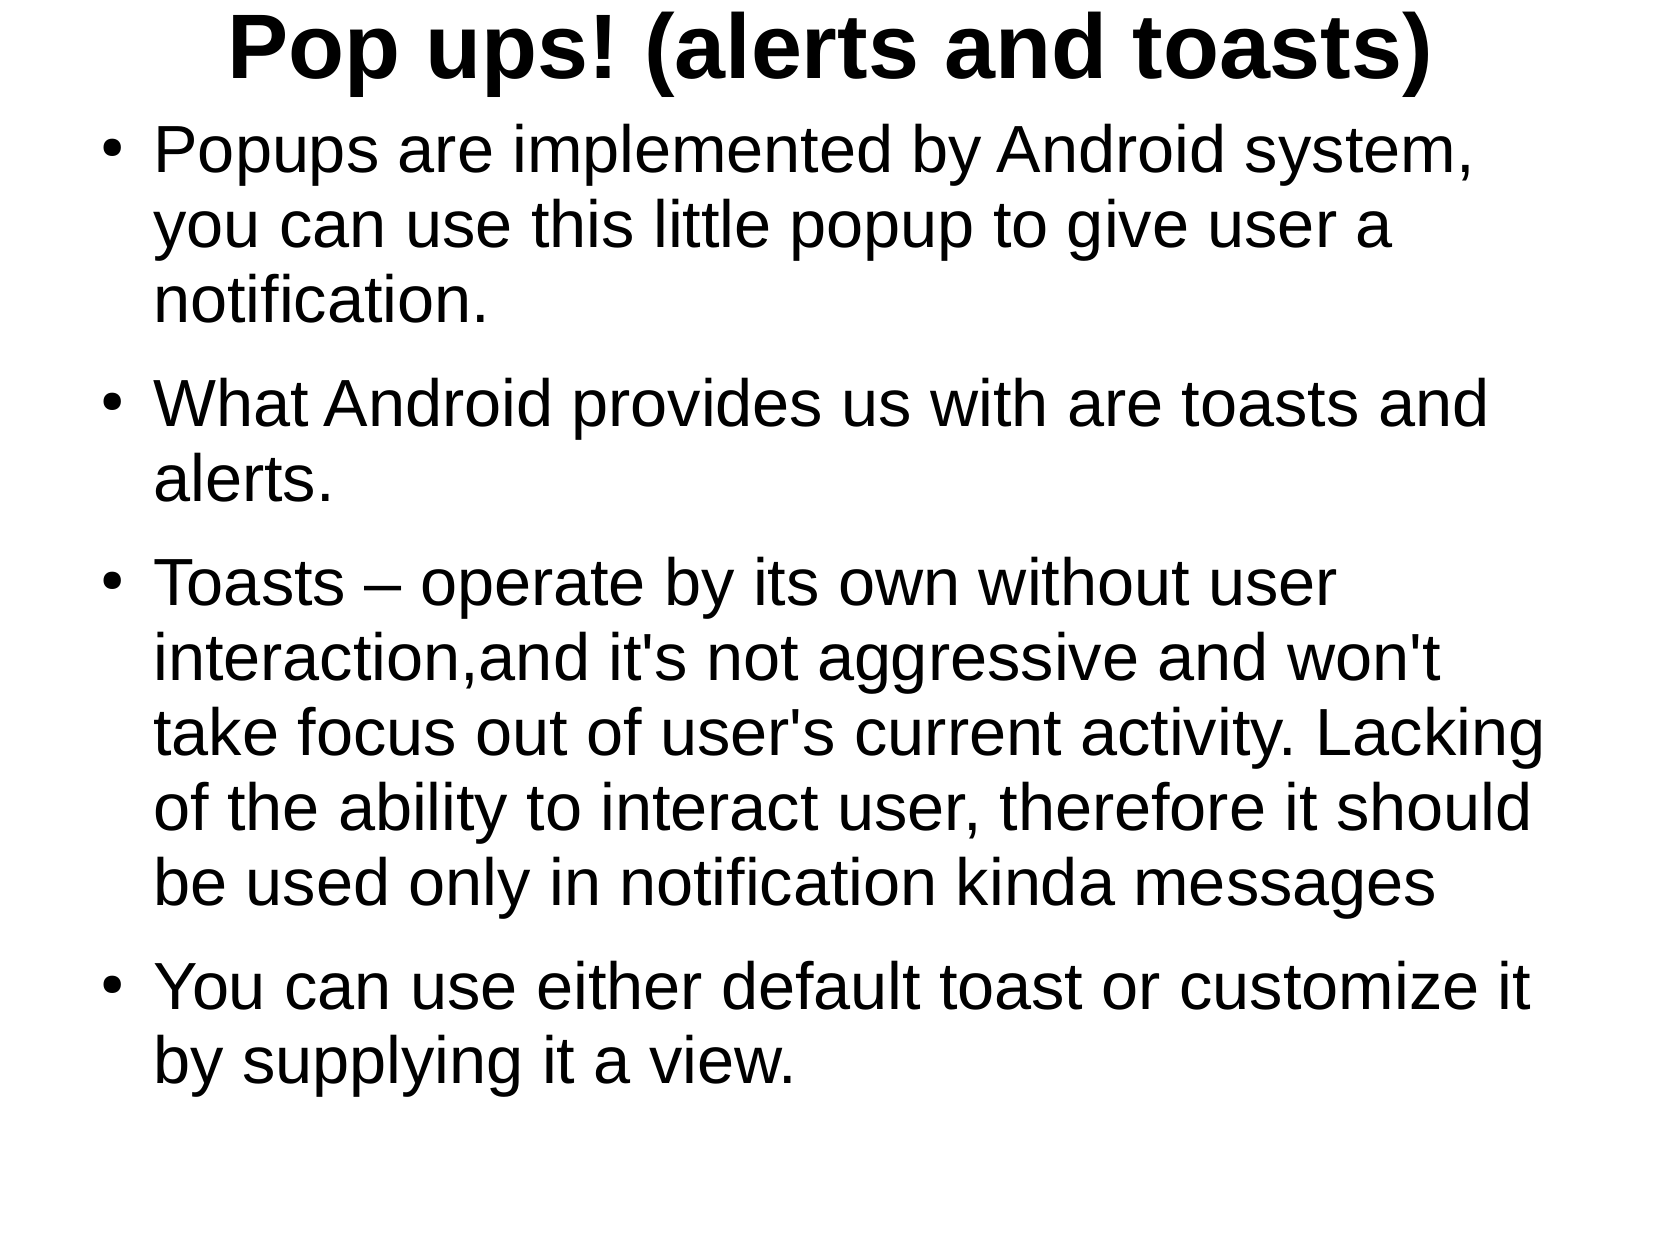

# Pop ups! (alerts and toasts)
Popups are implemented by Android system, you can use this little popup to give user a notification.
What Android provides us with are toasts and alerts.
Toasts – operate by its own without user interaction,and it's not aggressive and won't take focus out of user's current activity. Lacking of the ability to interact user, therefore it should be used only in notification kinda messages
You can use either default toast or customize it by supplying it a view.